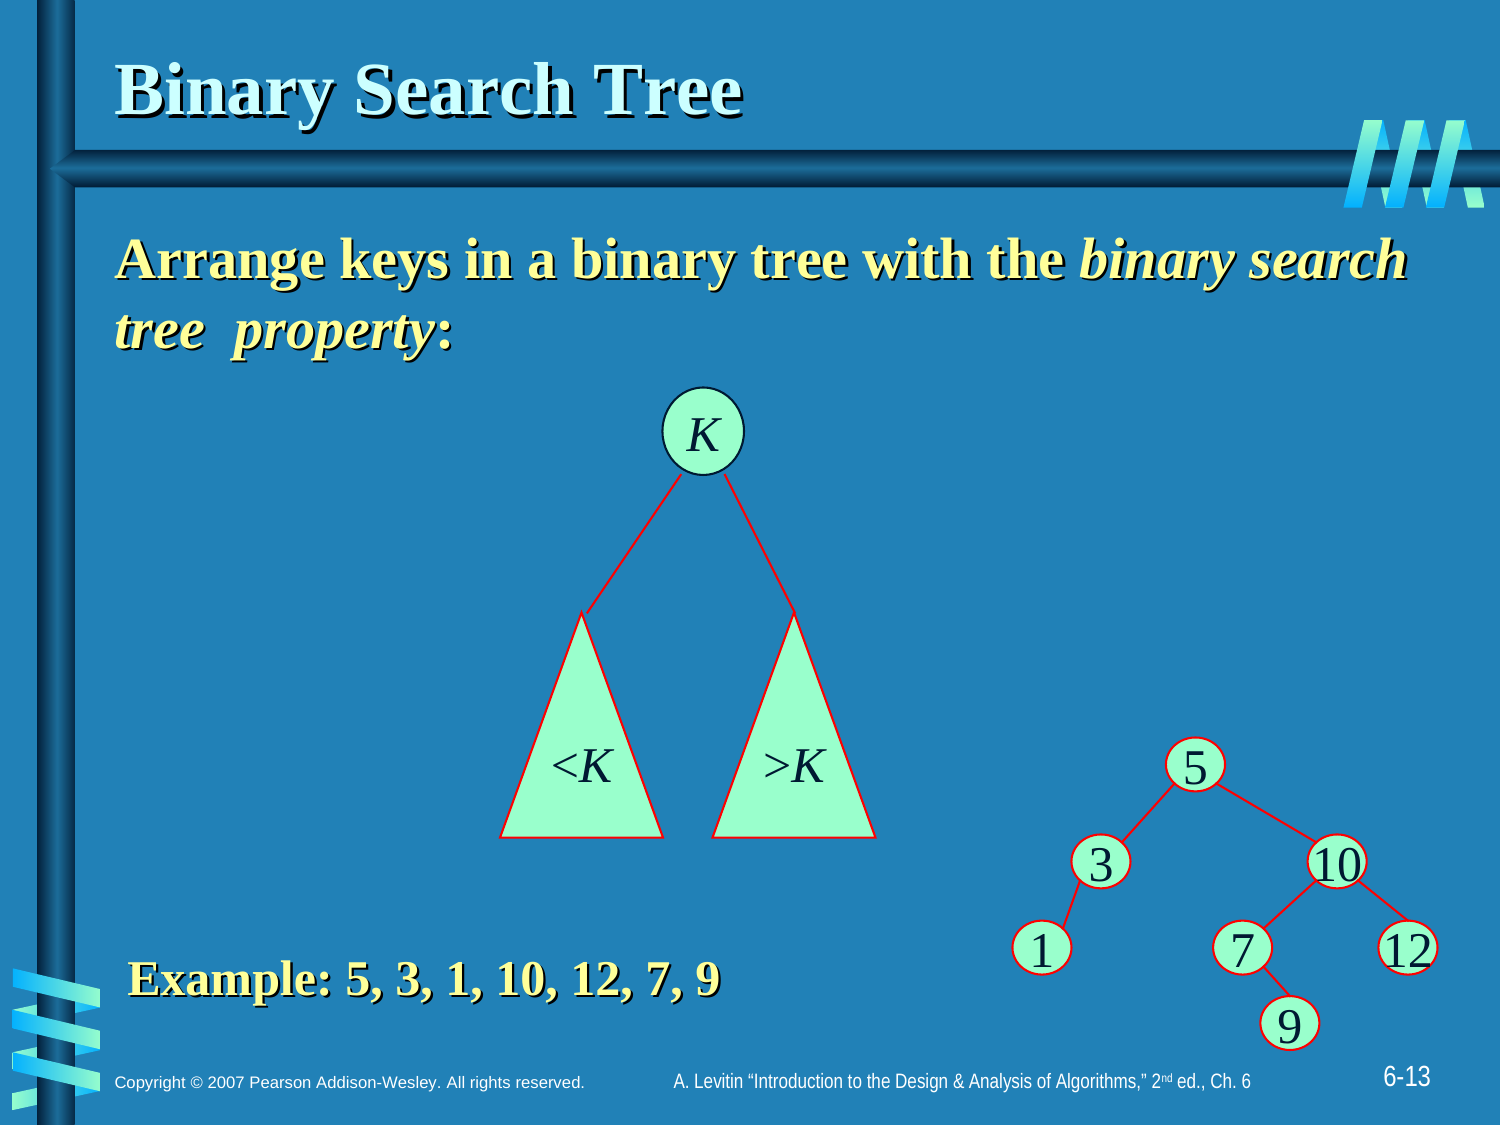

# Binary Search Tree
Arrange keys in a binary tree with the binary search tree property:
K
<K
>K
5
3
10
1
7
12
9
Example: 5, 3, 1, 10, 12, 7, 9